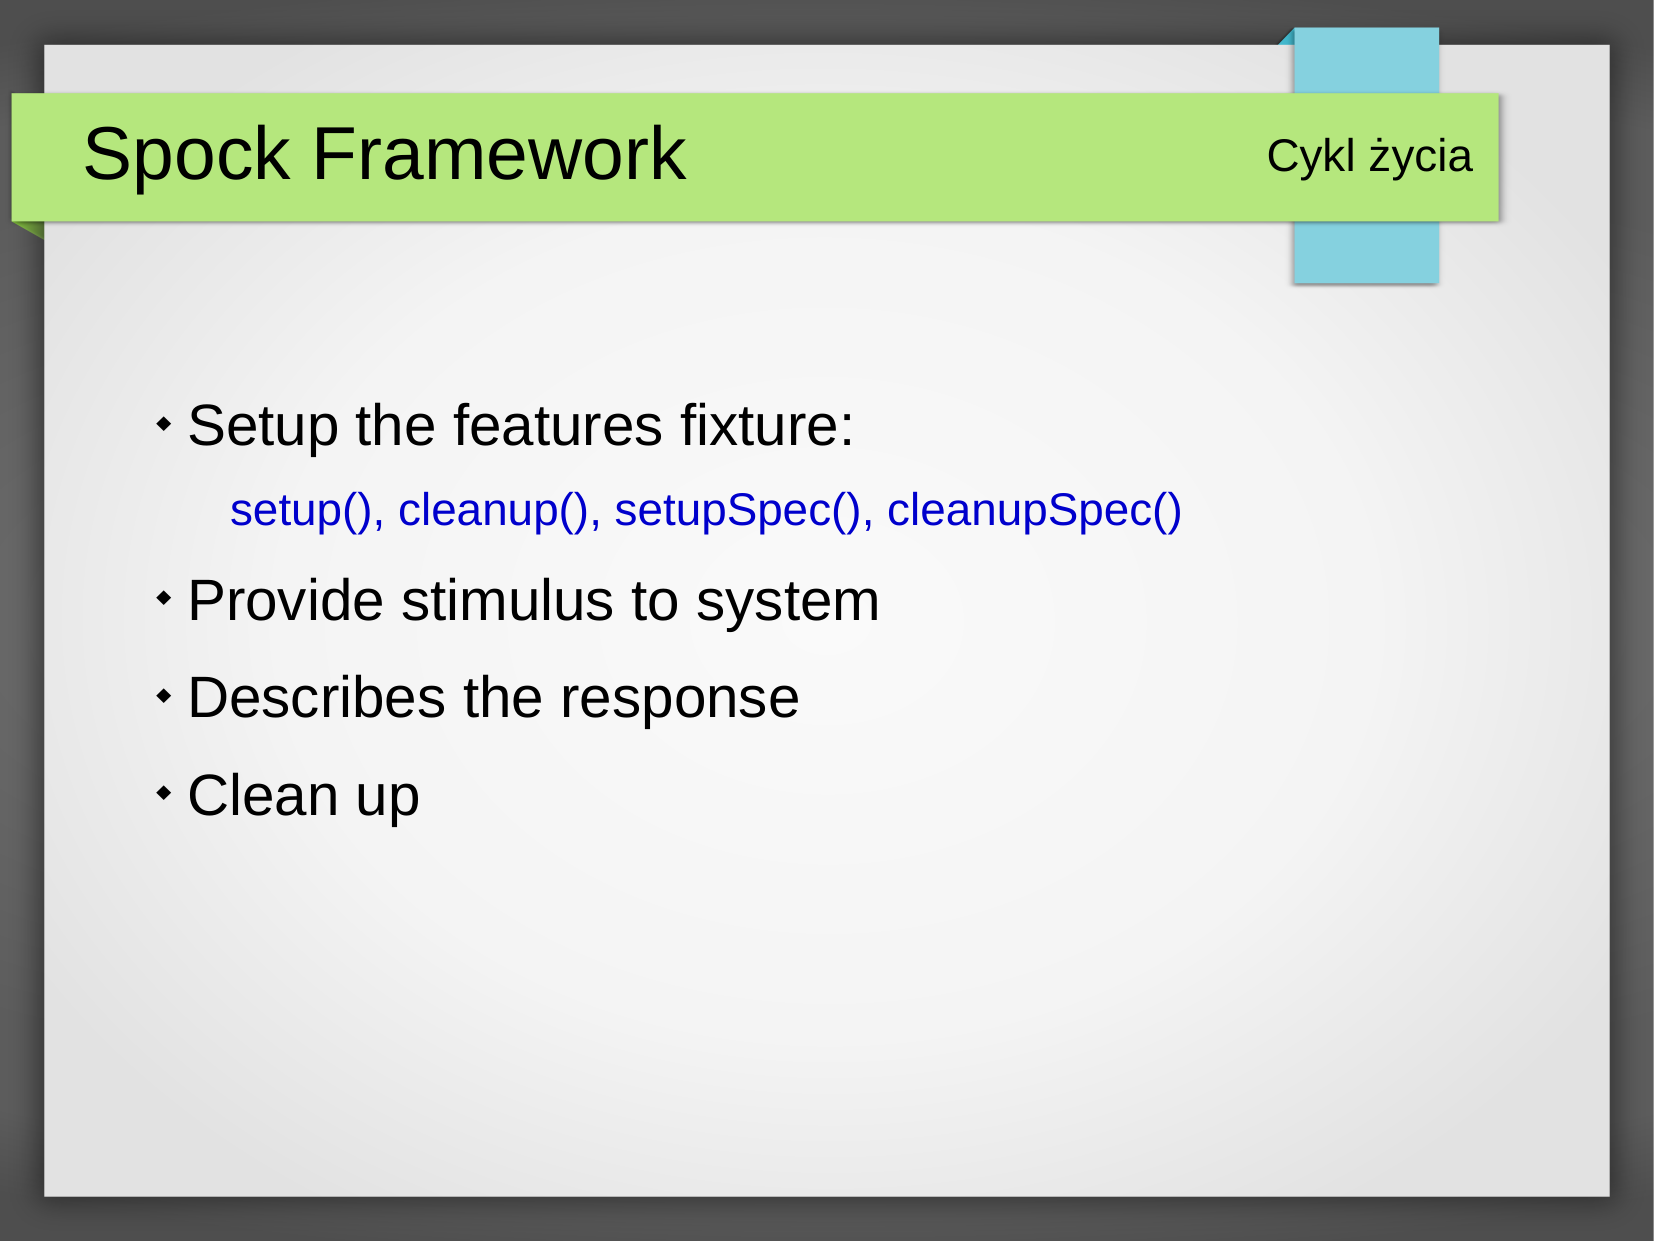

# Spock Framework
Cykl życia
 Setup the features fixture:
	setup(), cleanup(), setupSpec(), cleanupSpec()
 Provide stimulus to system
 Describes the response
 Clean up